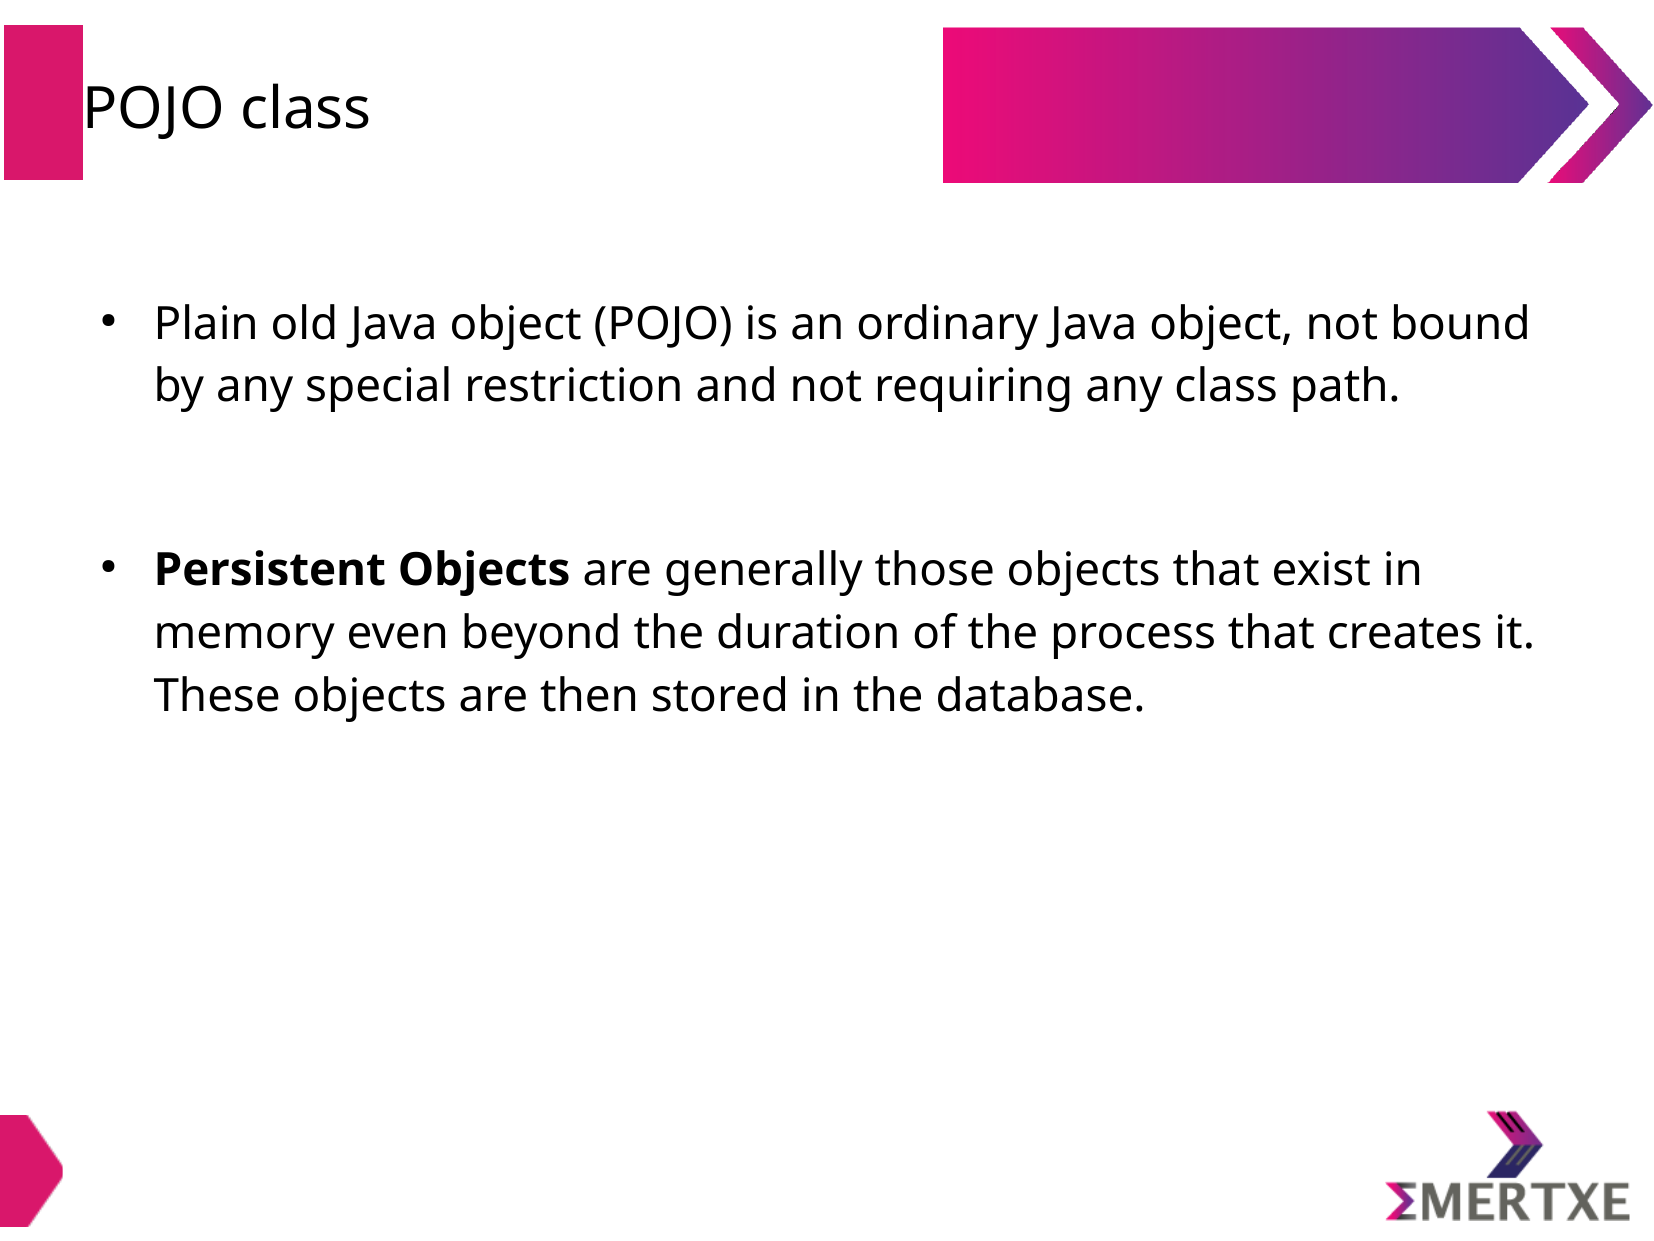

# POJO class
Plain old Java object (POJO) is an ordinary Java object, not bound by any special restriction and not requiring any class path.
Persistent Objects are generally those objects that exist in memory even beyond the duration of the process that creates it. These objects are then stored in the database.